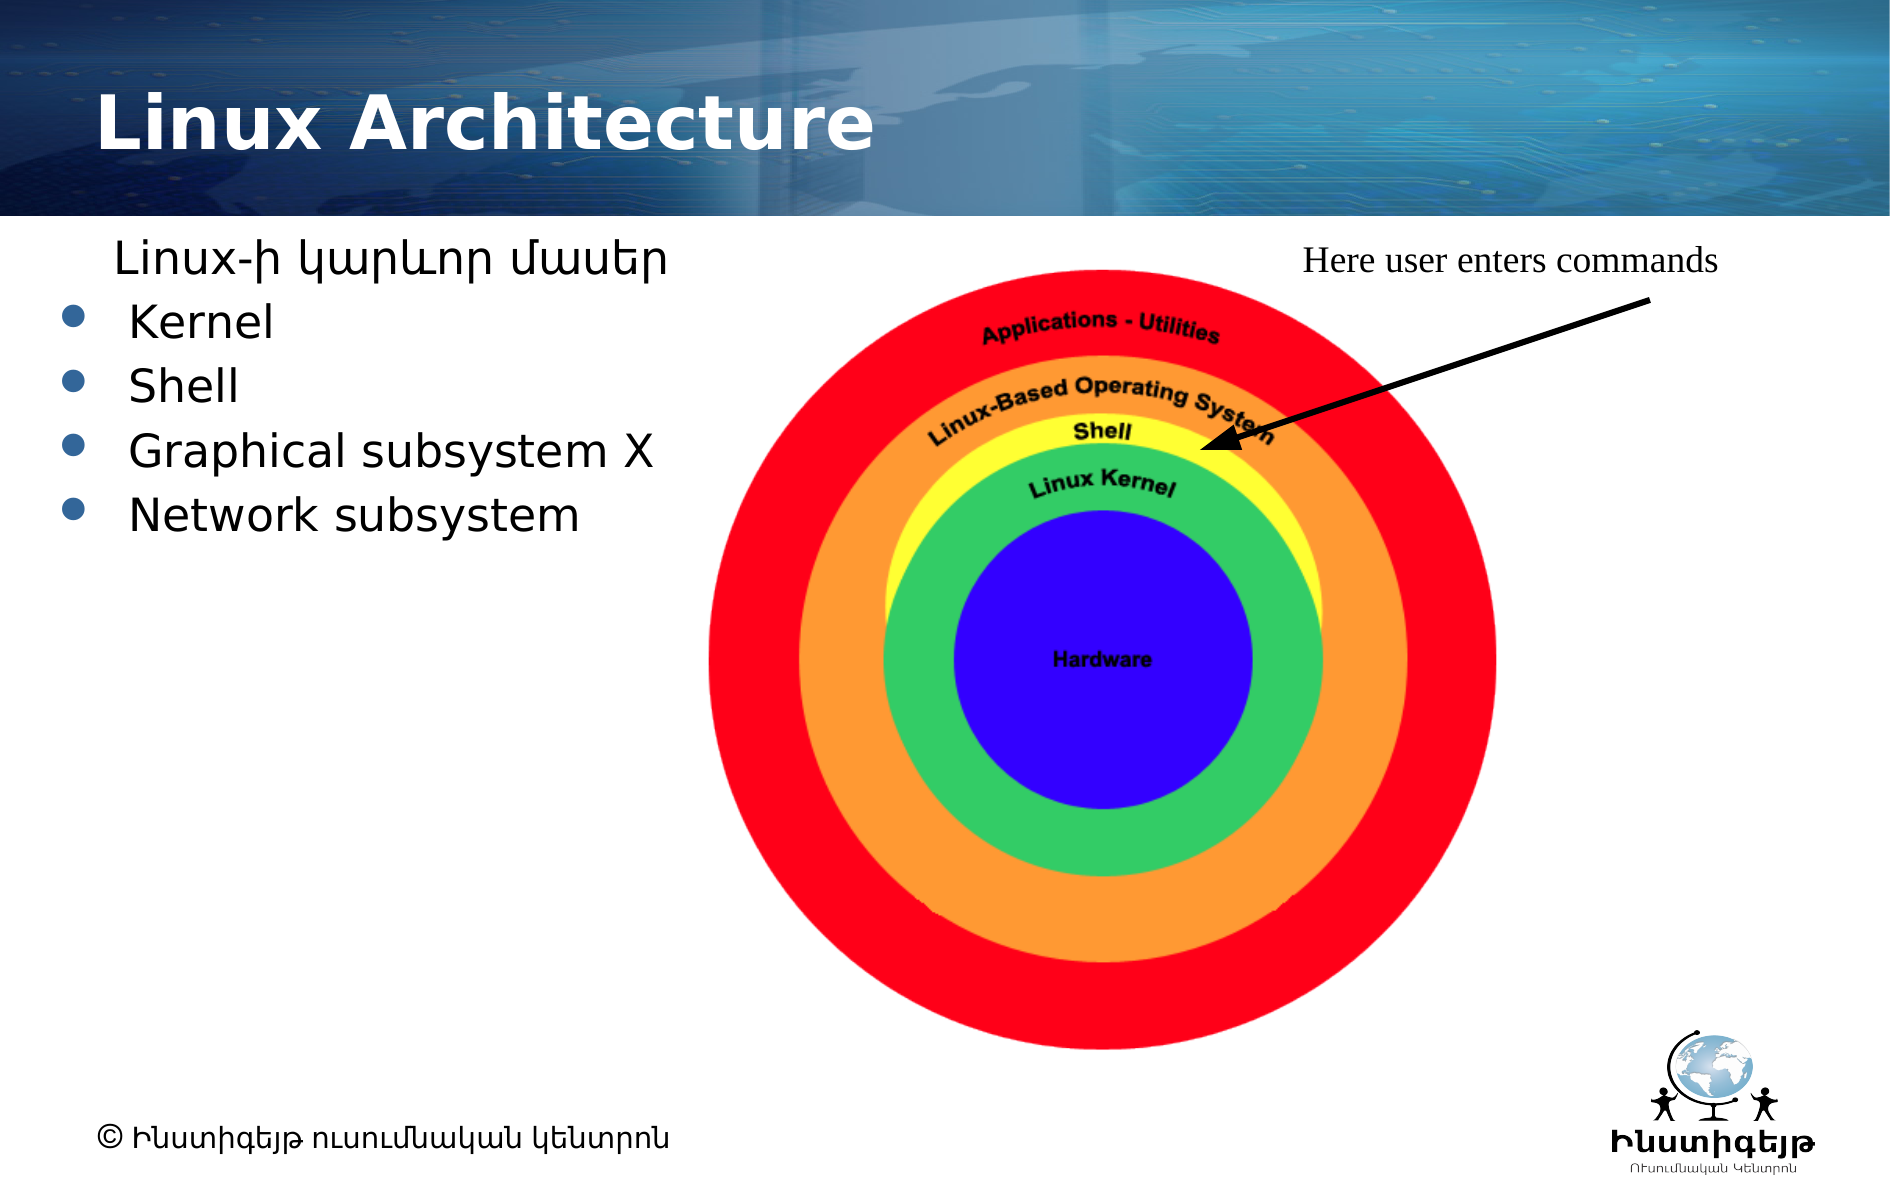

# Linux Architecture
Linux-ի կարևոր մասեր
 Kernel
 Shell
 Graphical subsystem X
 Network subsystem
Here user enters commands